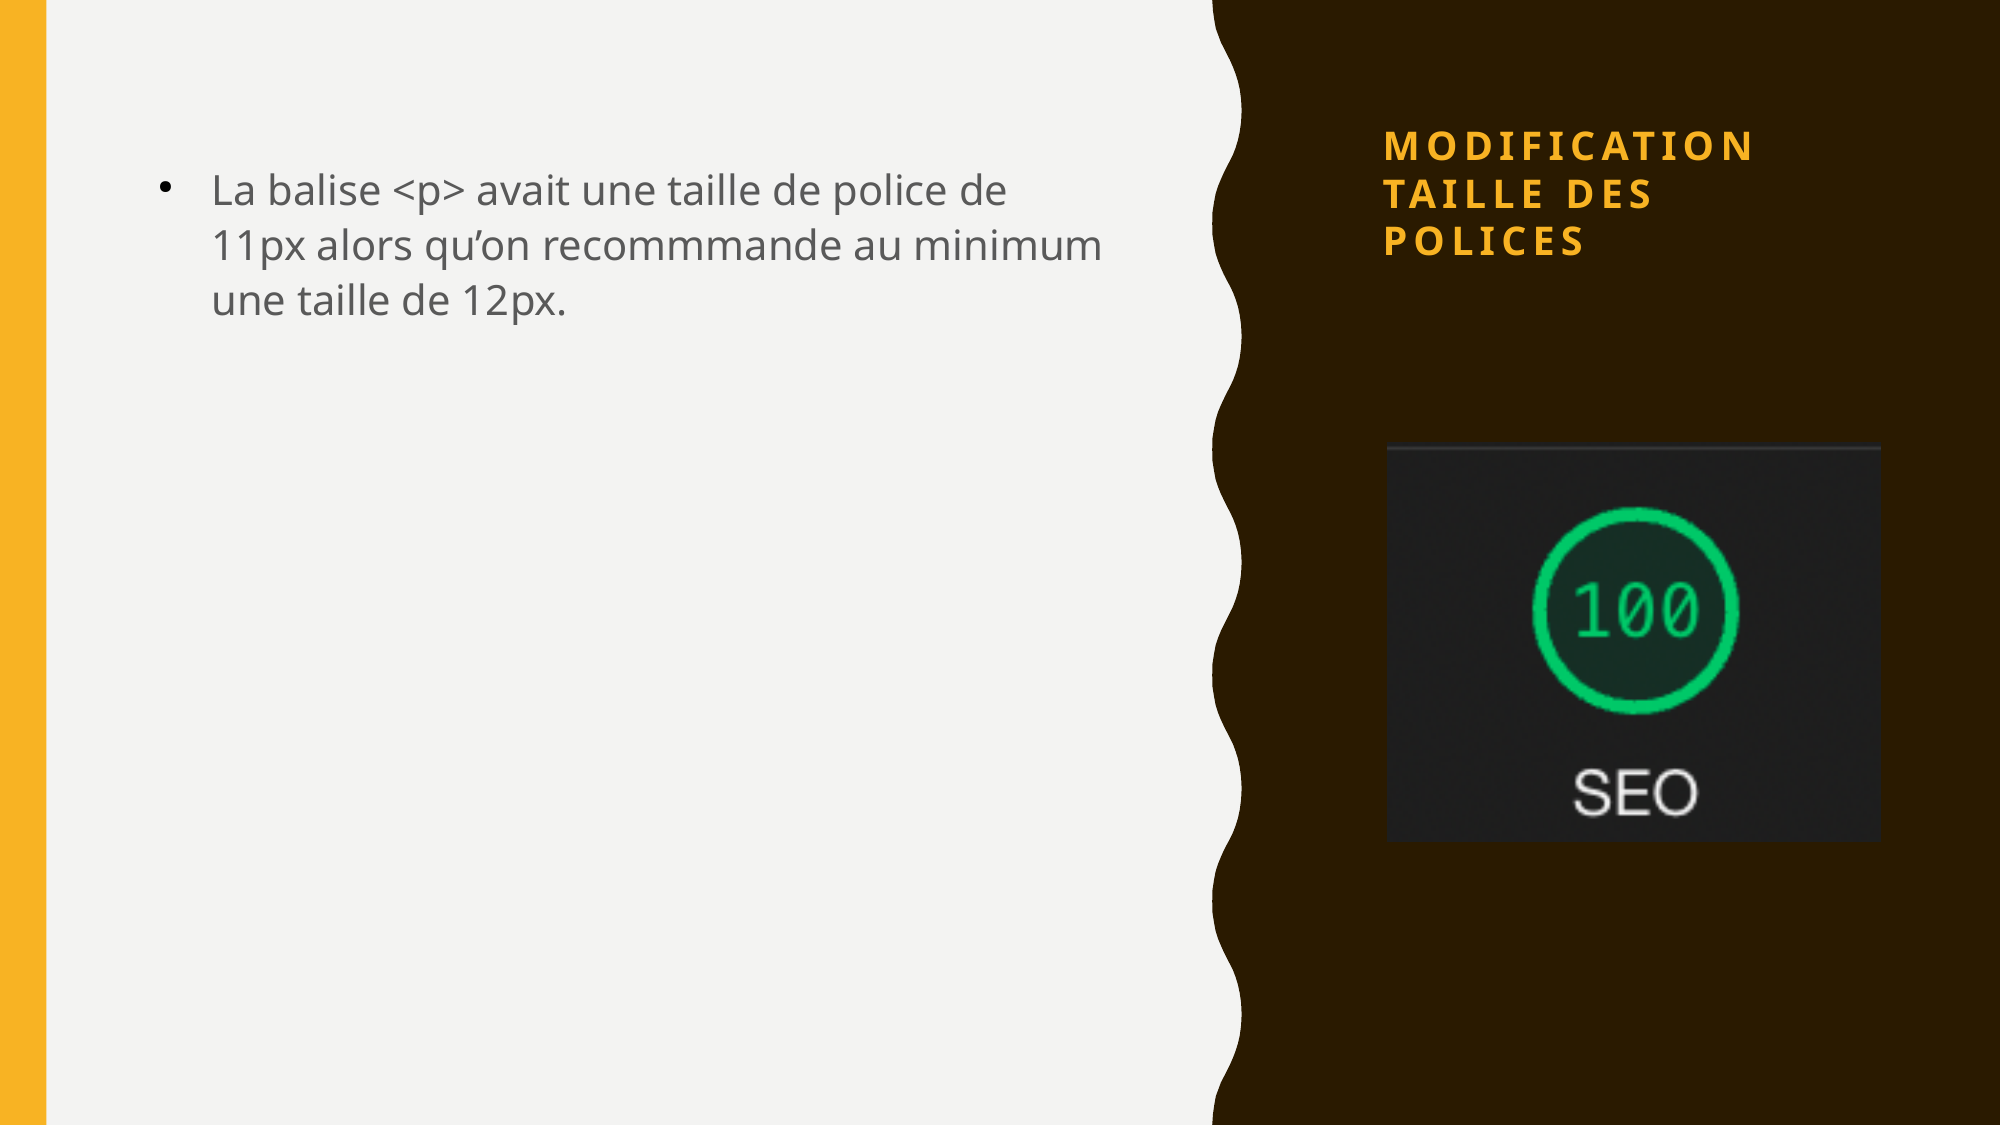

# Modification taille des polices
La balise <p> avait une taille de police de 11px alors qu’on recommmande au minimum une taille de 12px.